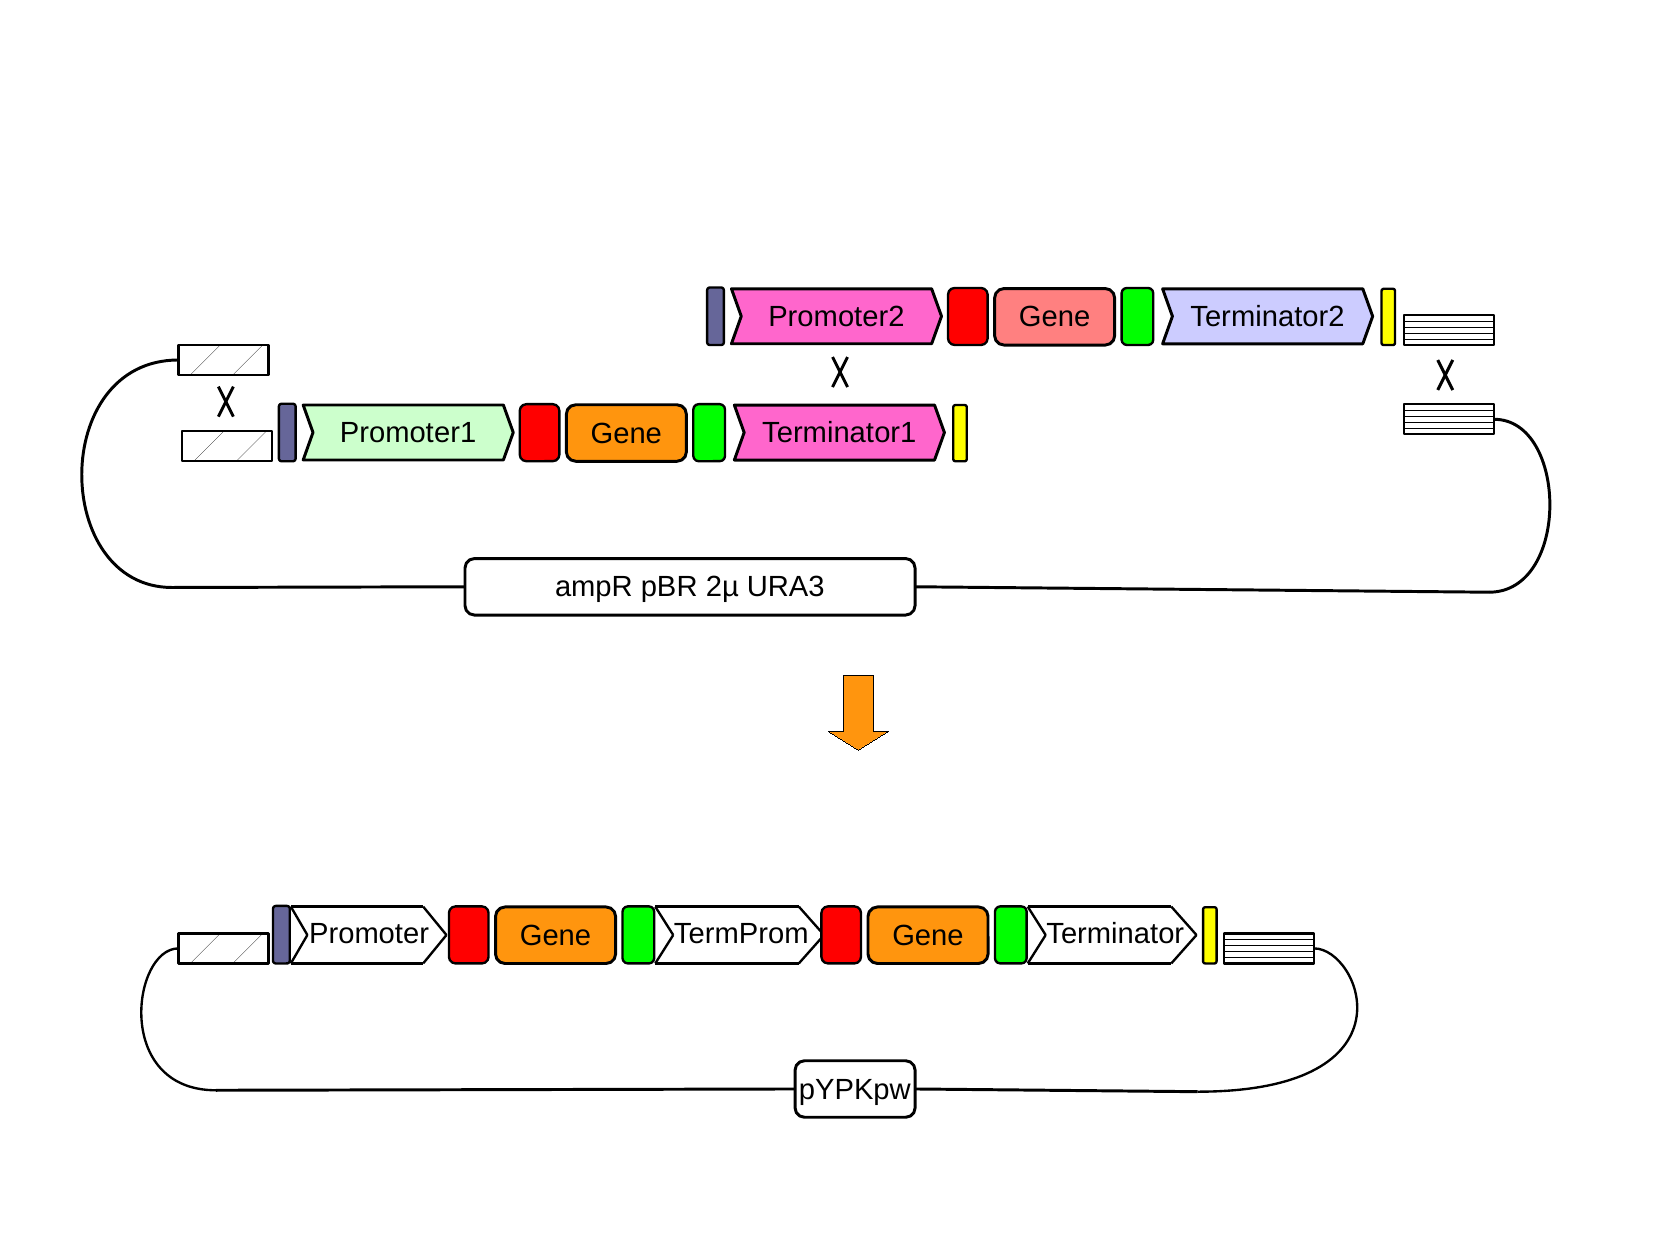

Gene
Promoter2
Terminator2
Gene
Promoter1
Terminator1
ampR pBR 2µ URA3
Promoter
TermProm
Terminator
Gene
Gene
pYPKpw